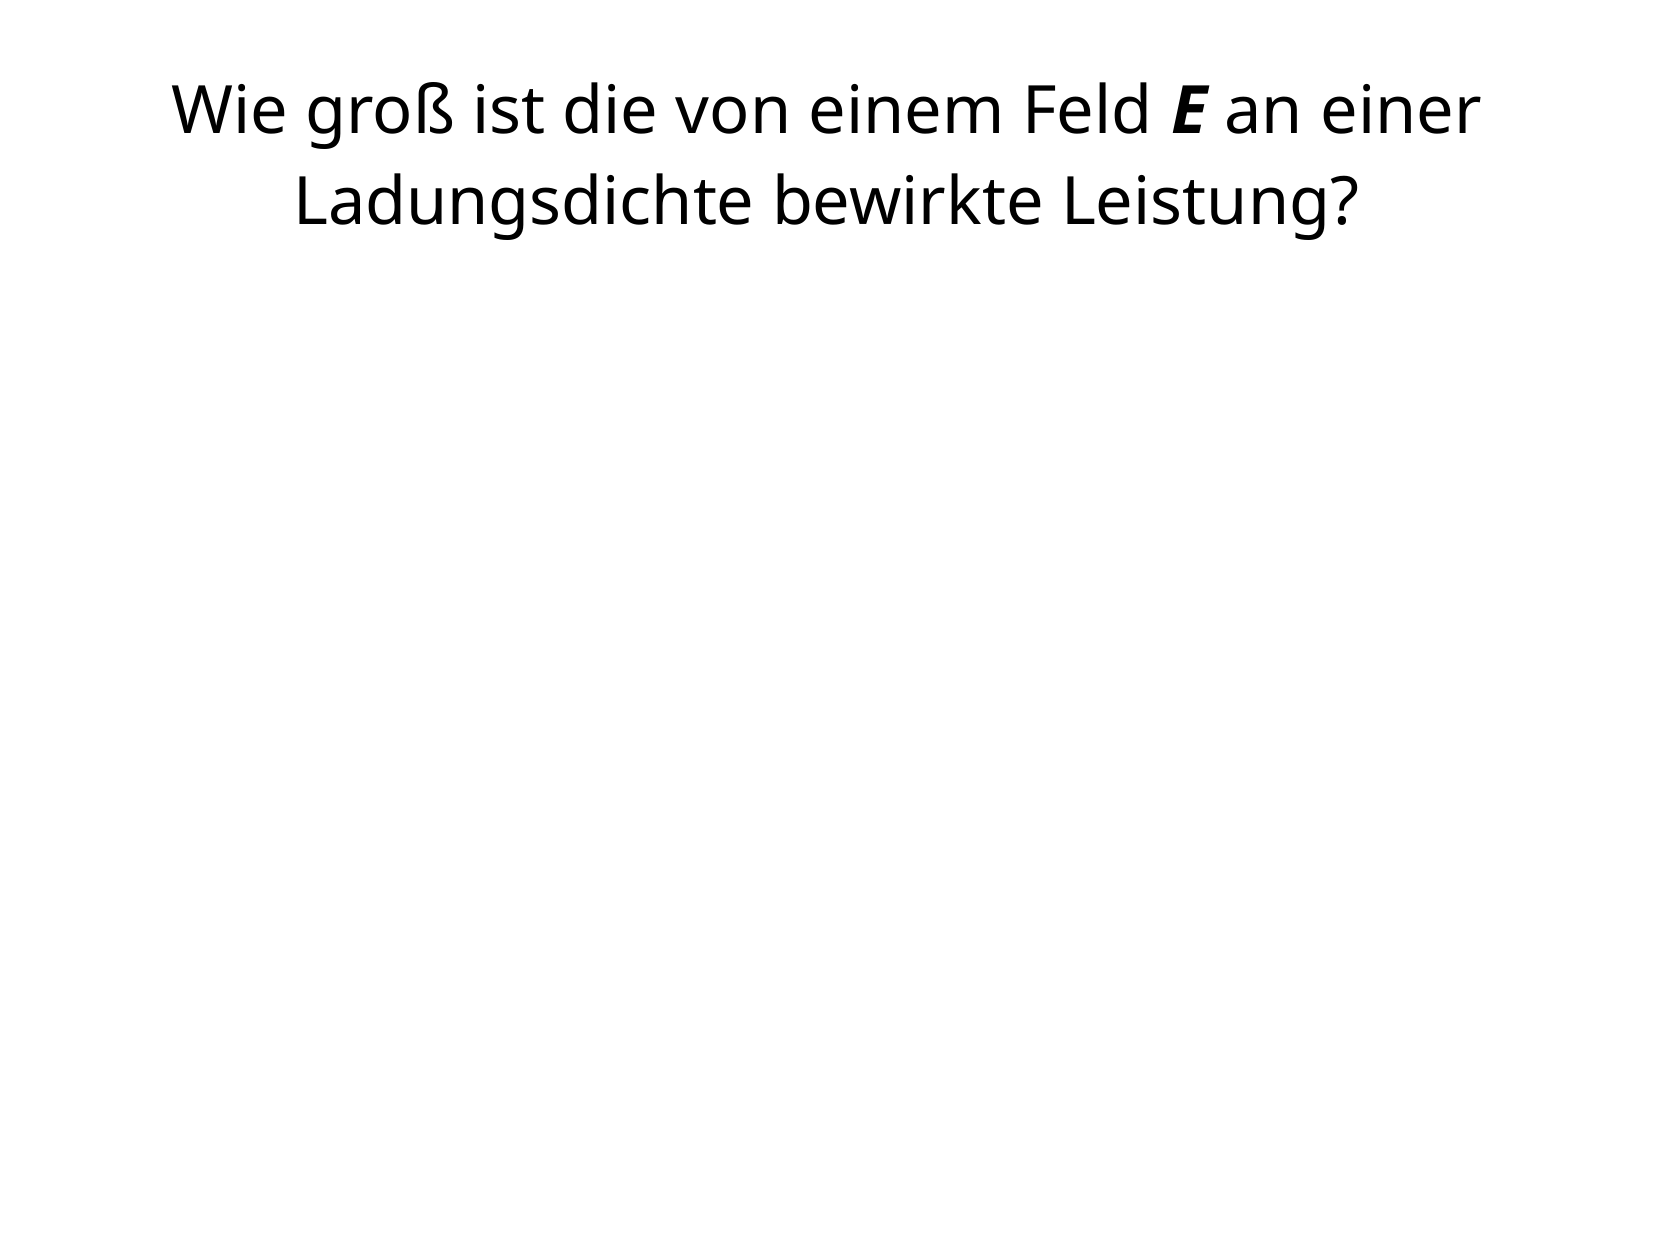

# Wie groß ist die von einem Feld E an einer Ladungsdichte bewirkte Leistung?